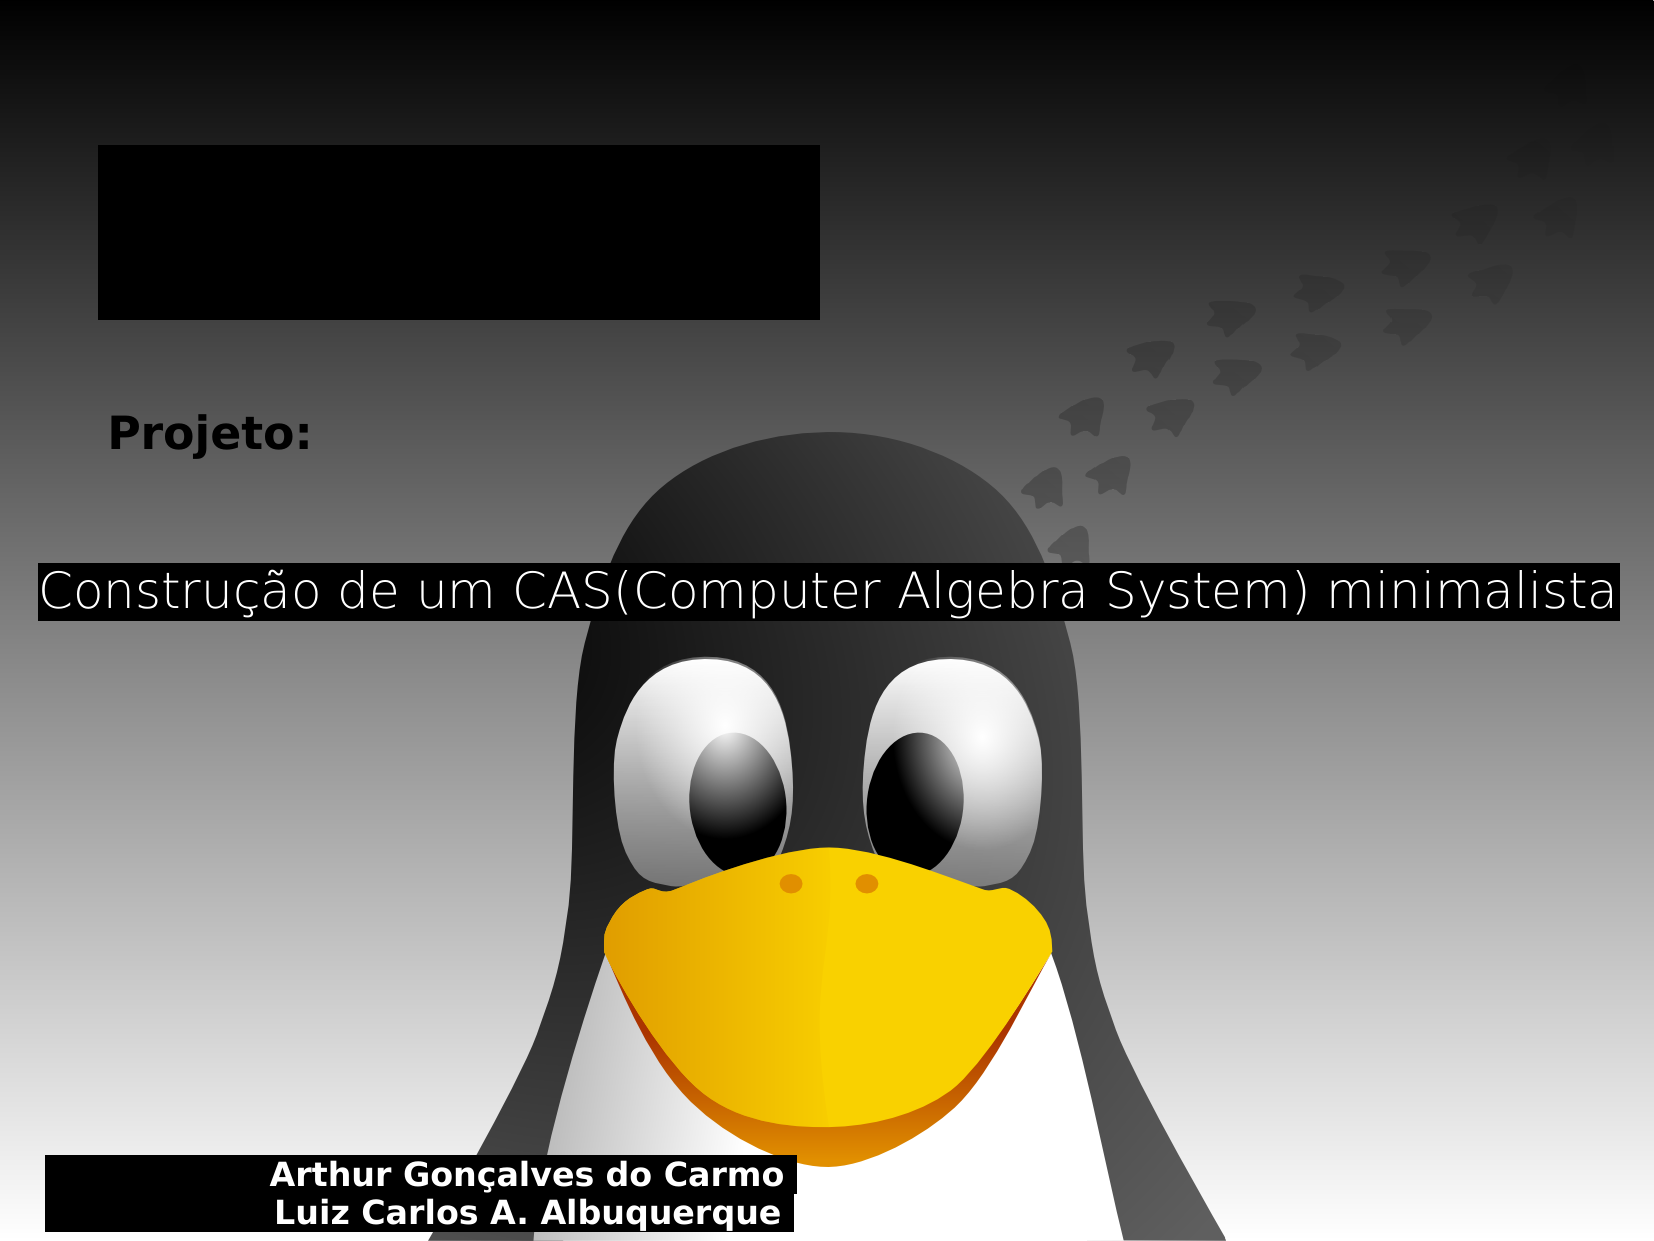

mini-cas
	Projeto:
Construção de um CAS(Computer Algebra System) minimalista
Aluno: Arthur Gonçalves do Carmo
Orientador: Luiz Carlos A. Albuquerque